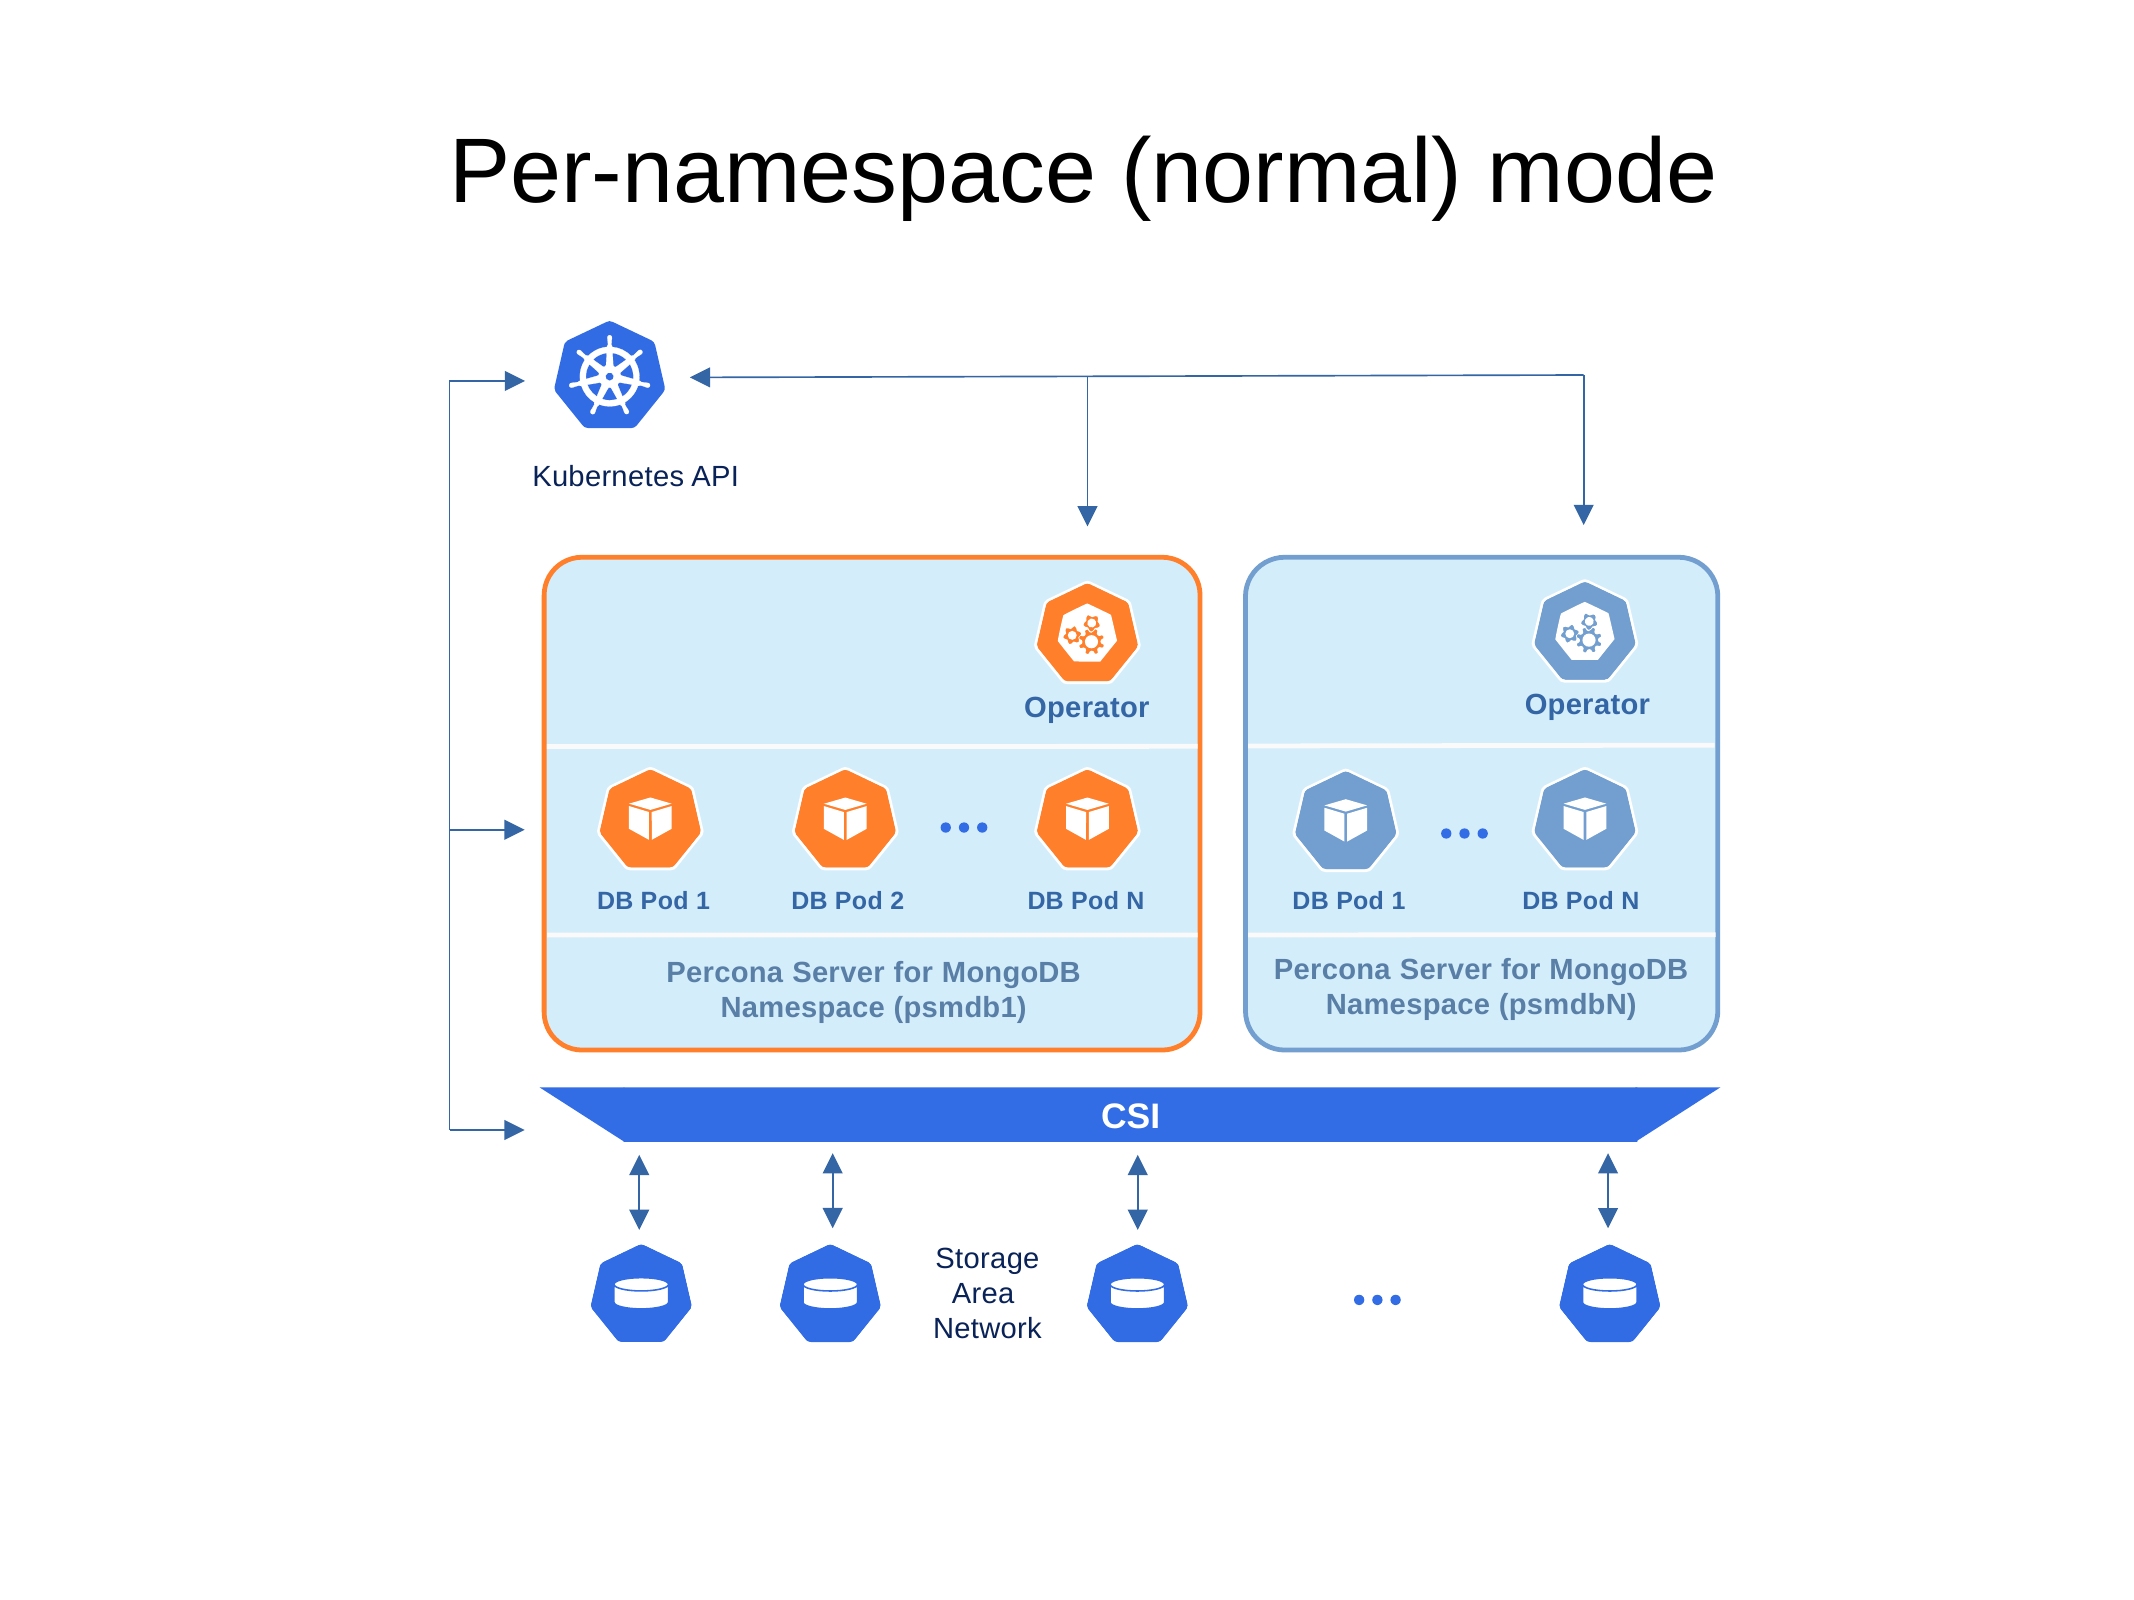

Per-namespace (normal) mode
Kubernetes API
Operator
Operator
DB Pod N
DB Pod 1
DB Pod 2
DB Pod N
DB Pod 1
DB Pod N
Percona Server for MongoDB
Namespace (psmdbN)
Percona Server for MongoDB Namespace (psmdb1)
CSI
Storage
Area
Network